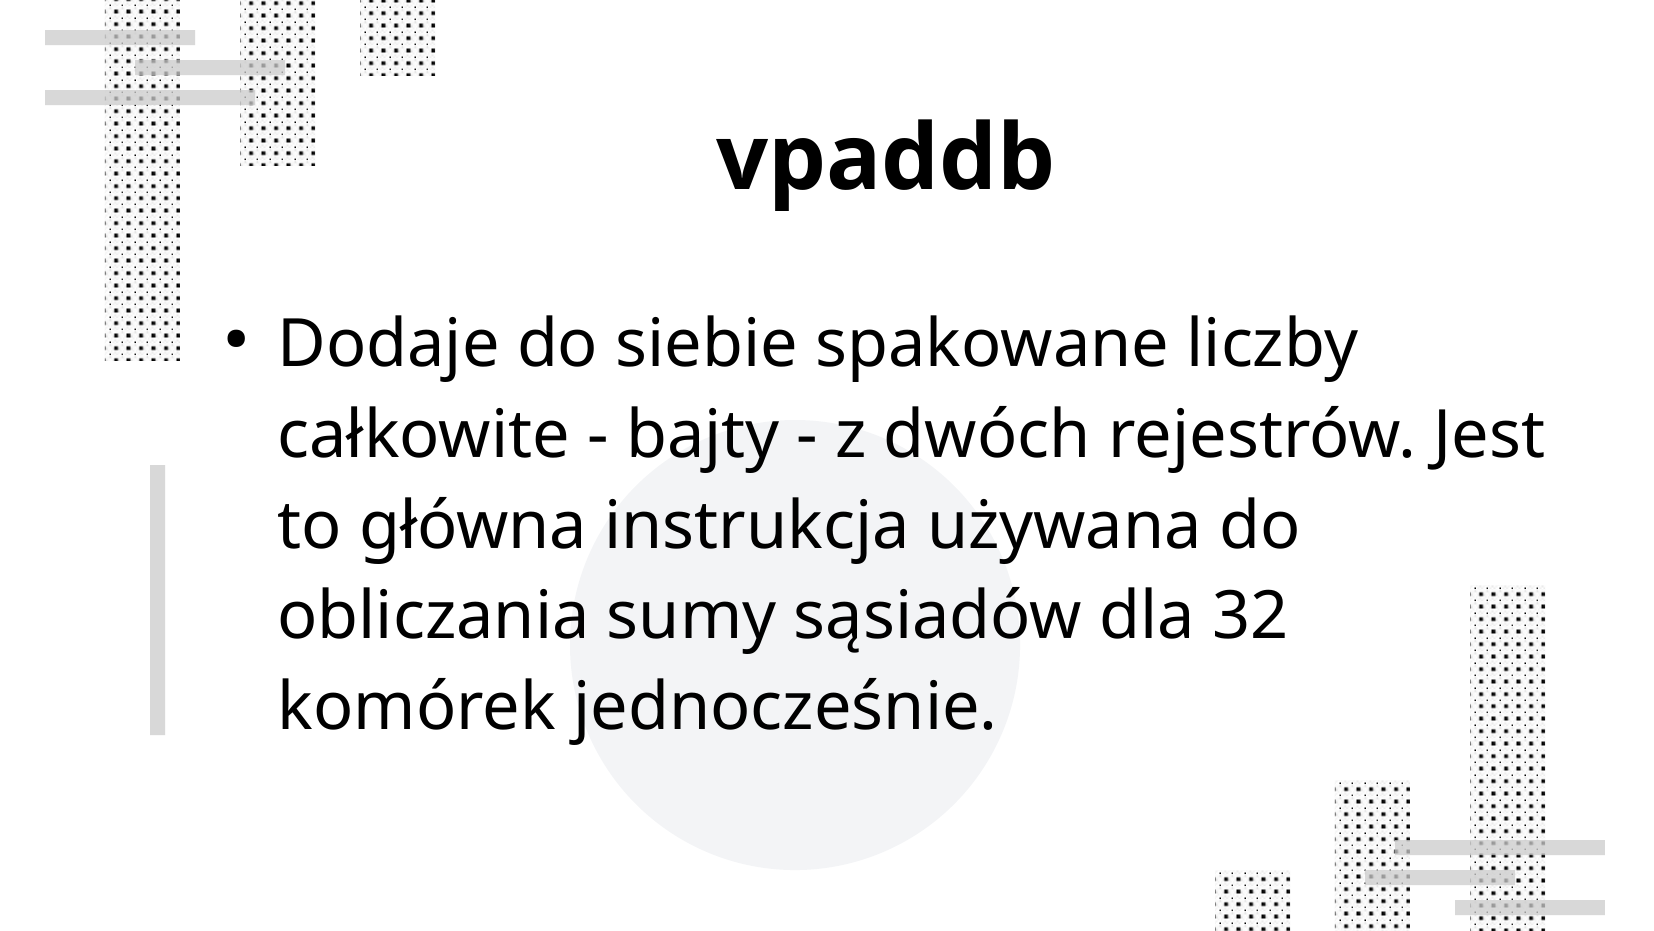

# vpaddb
Dodaje do siebie spakowane liczby całkowite - bajty - z dwóch rejestrów. Jest to główna instrukcja używana do obliczania sumy sąsiadów dla 32 komórek jednocześnie.